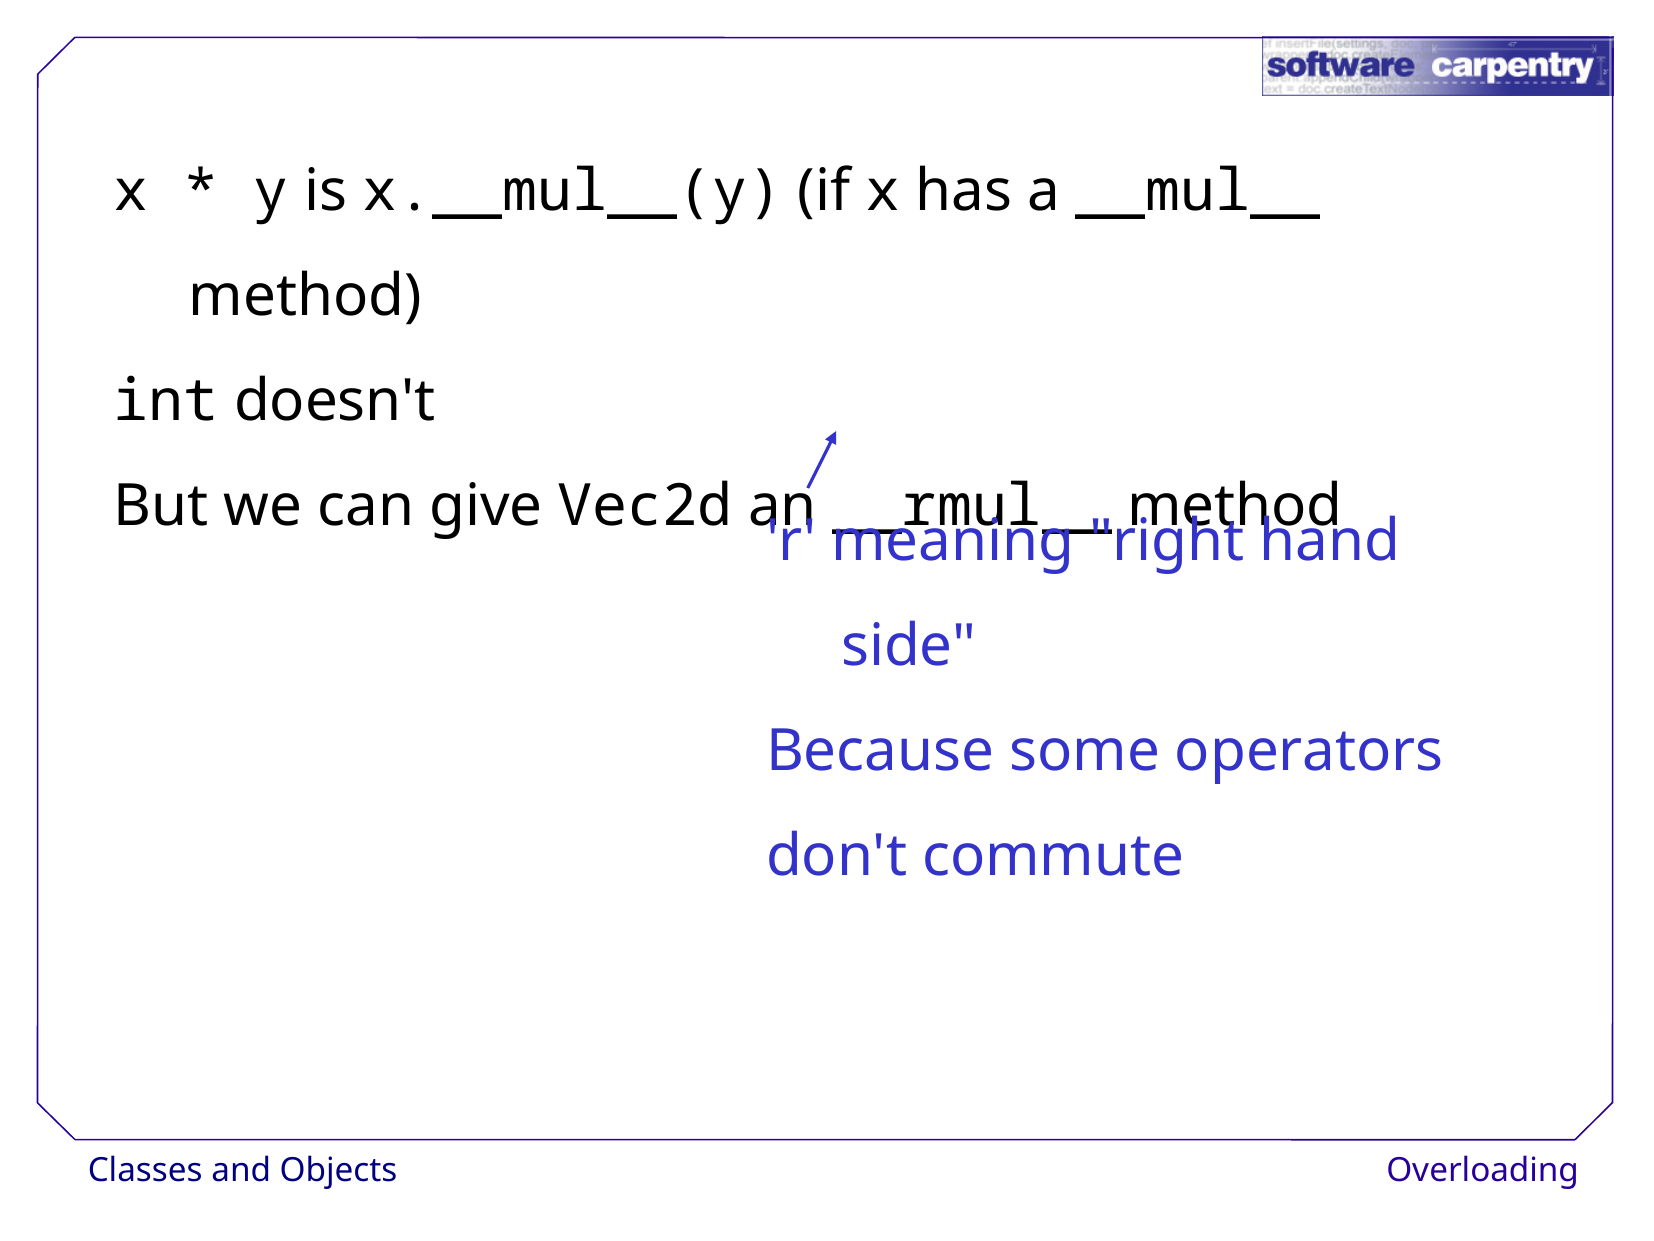

x * y is x.__mul__(y) (if x has a __mul__ method)
int doesn't
But we can give Vec2d an __rmul__ method
'r' meaning "right hand side"
Because some operators
don't commute